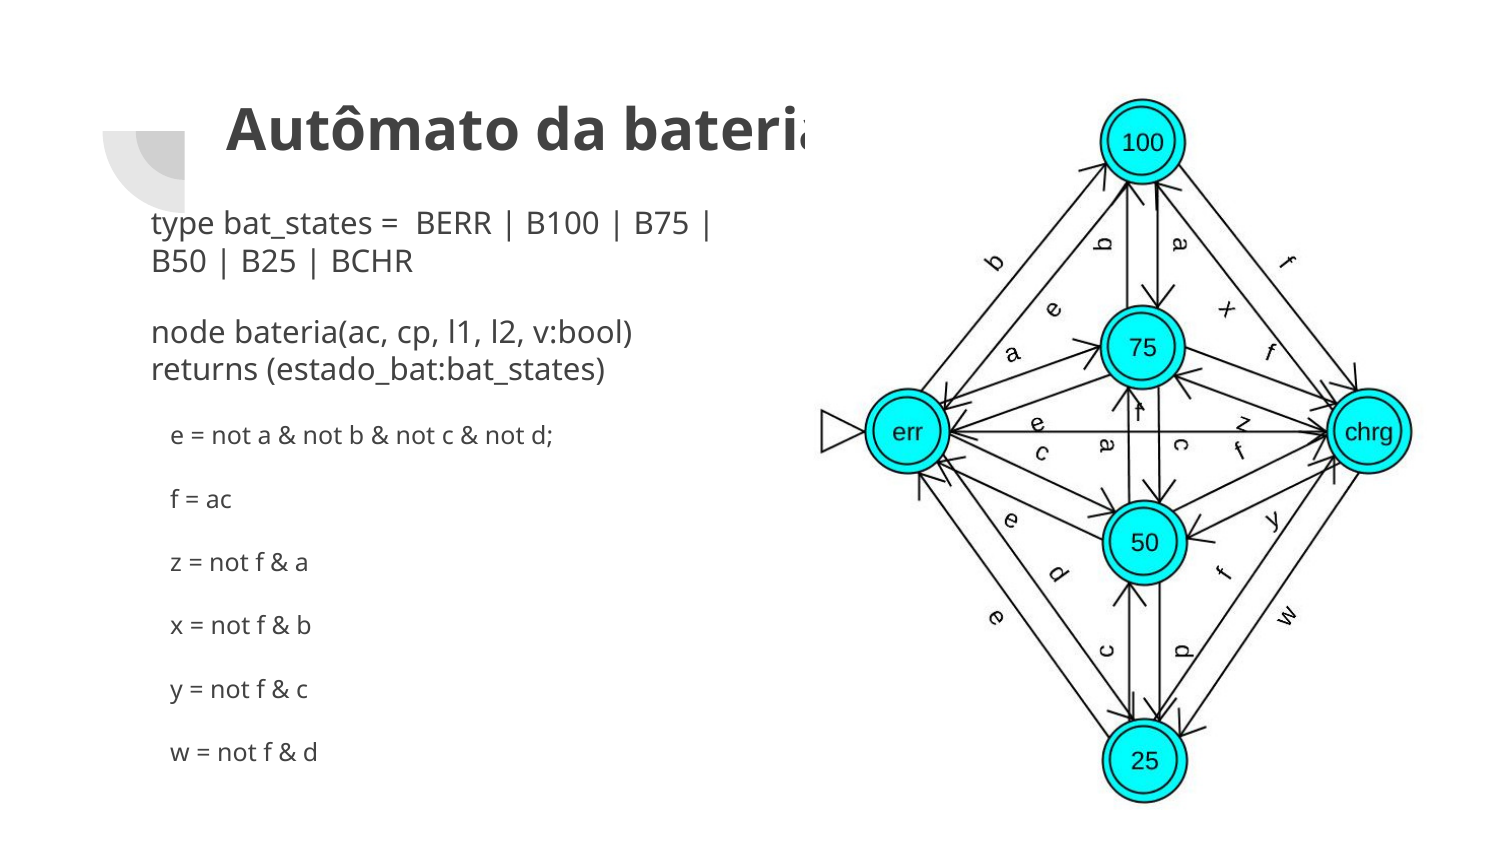

# Autômato da bateria
type bat_states = BERR | B100 | B75 | B50 | B25 | BCHR
node bateria(ac, cp, l1, l2, v:bool) returns (estado_bat:bat_states)
 e = not a & not b & not c & not d;
 f = ac
 z = not f & a
 x = not f & b
 y = not f & c
 w = not f & d